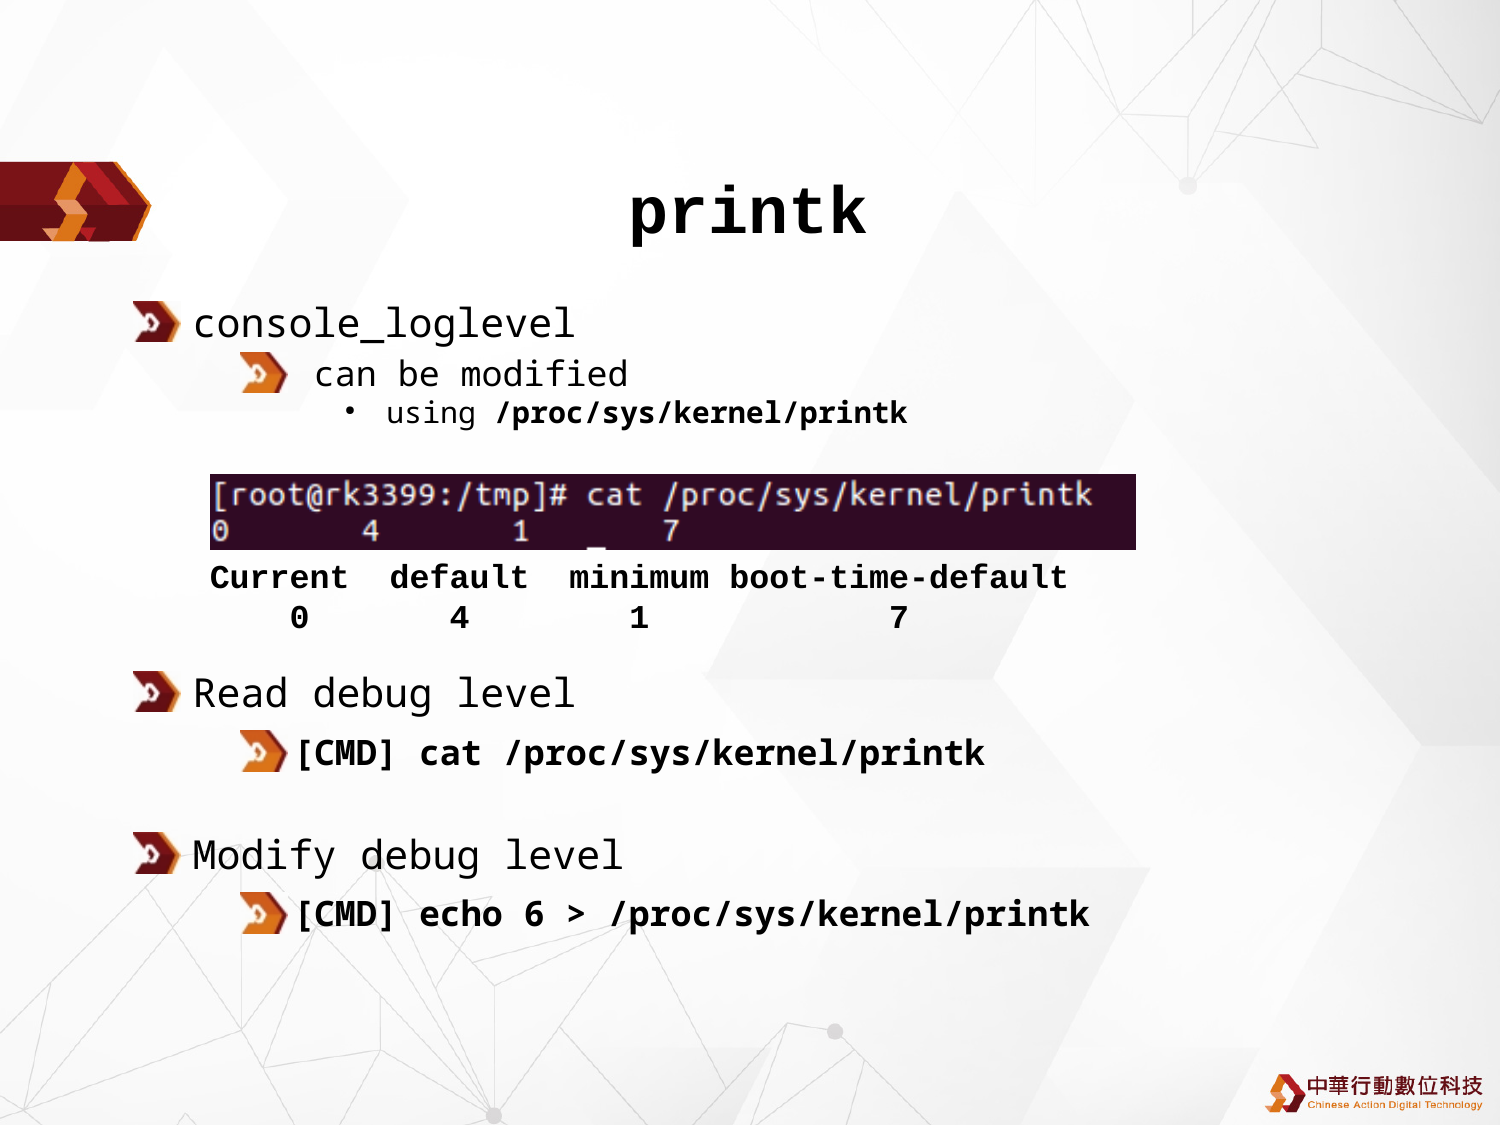

# printk
 console_loglevel
 can be modified
 using /proc/sys/kernel/printk
 Read debug level
 [CMD] cat /proc/sys/kernel/printk
 Modify debug level
 [CMD] echo 6 > /proc/sys/kernel/printk
Current default minimum boot-time-default
 0 4 1 7